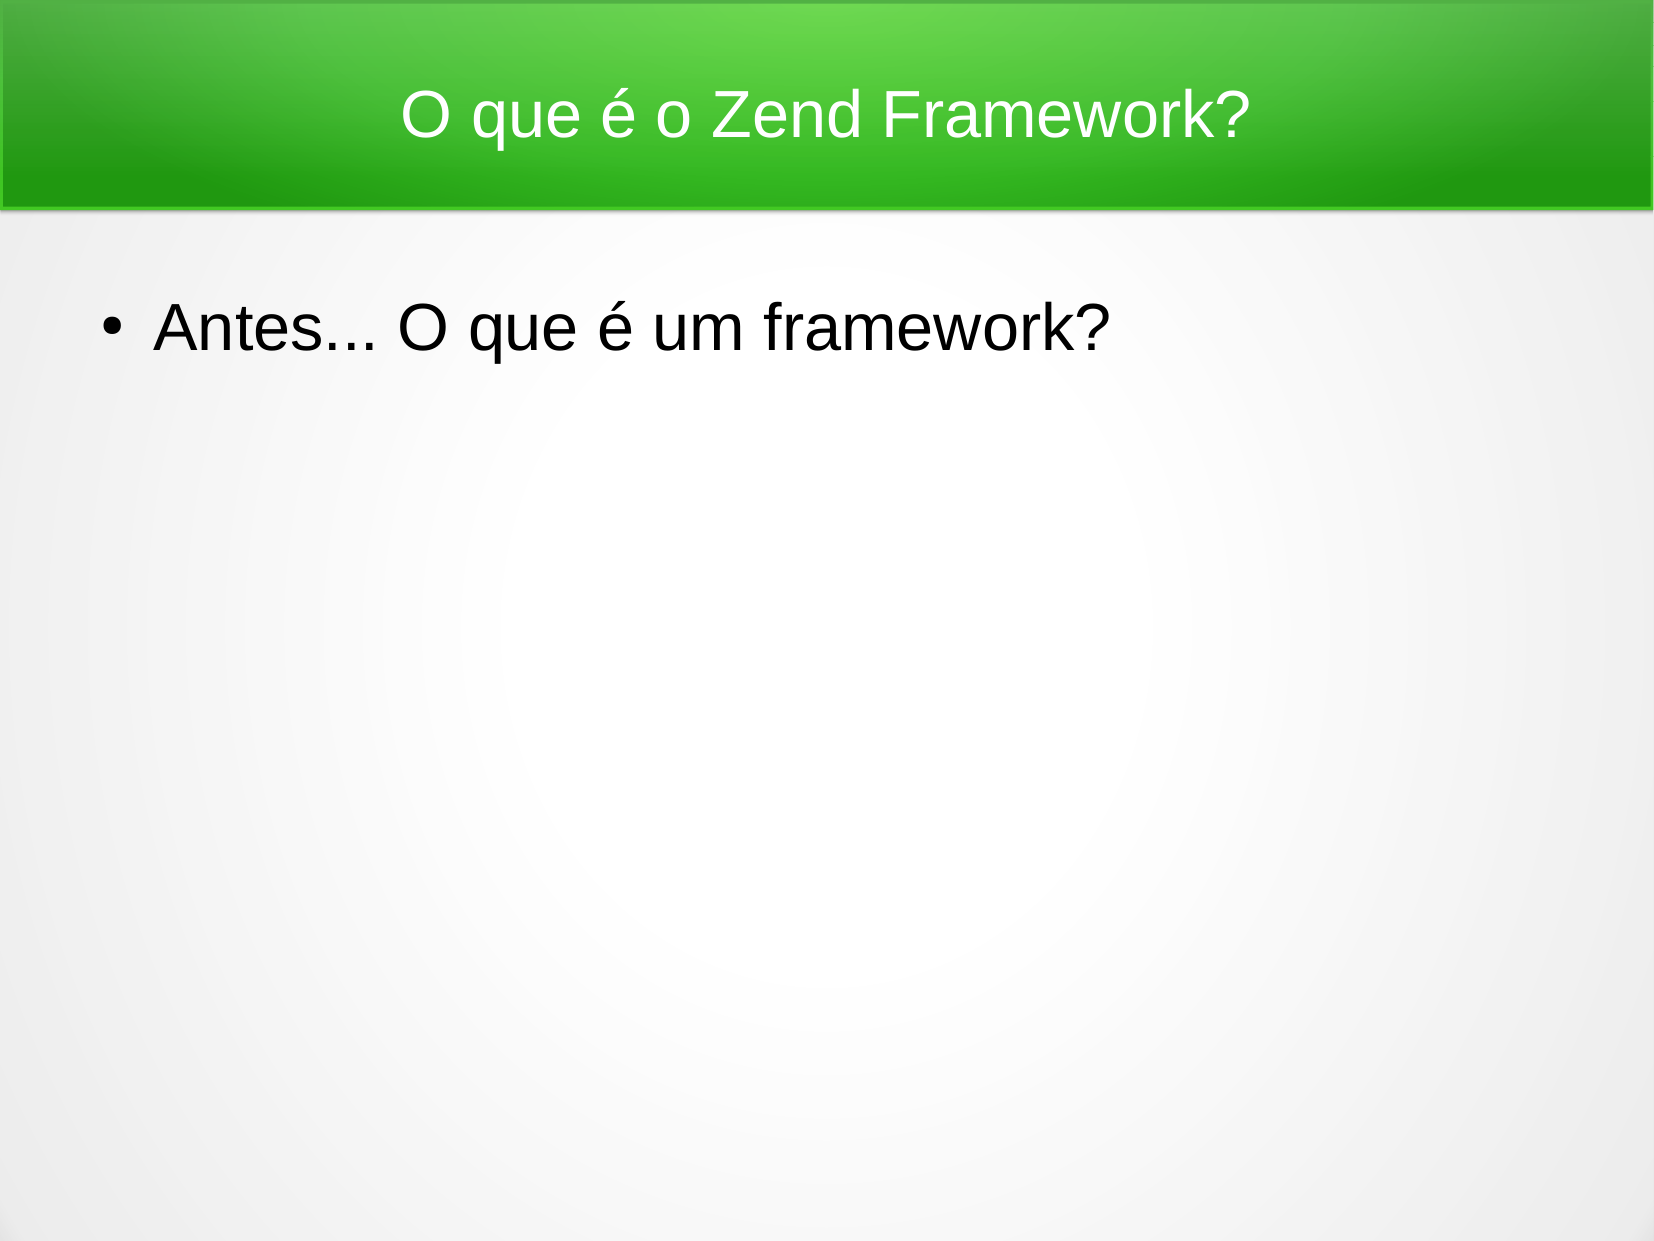

# O que é o Zend Framework?
Antes... O que é um framework?